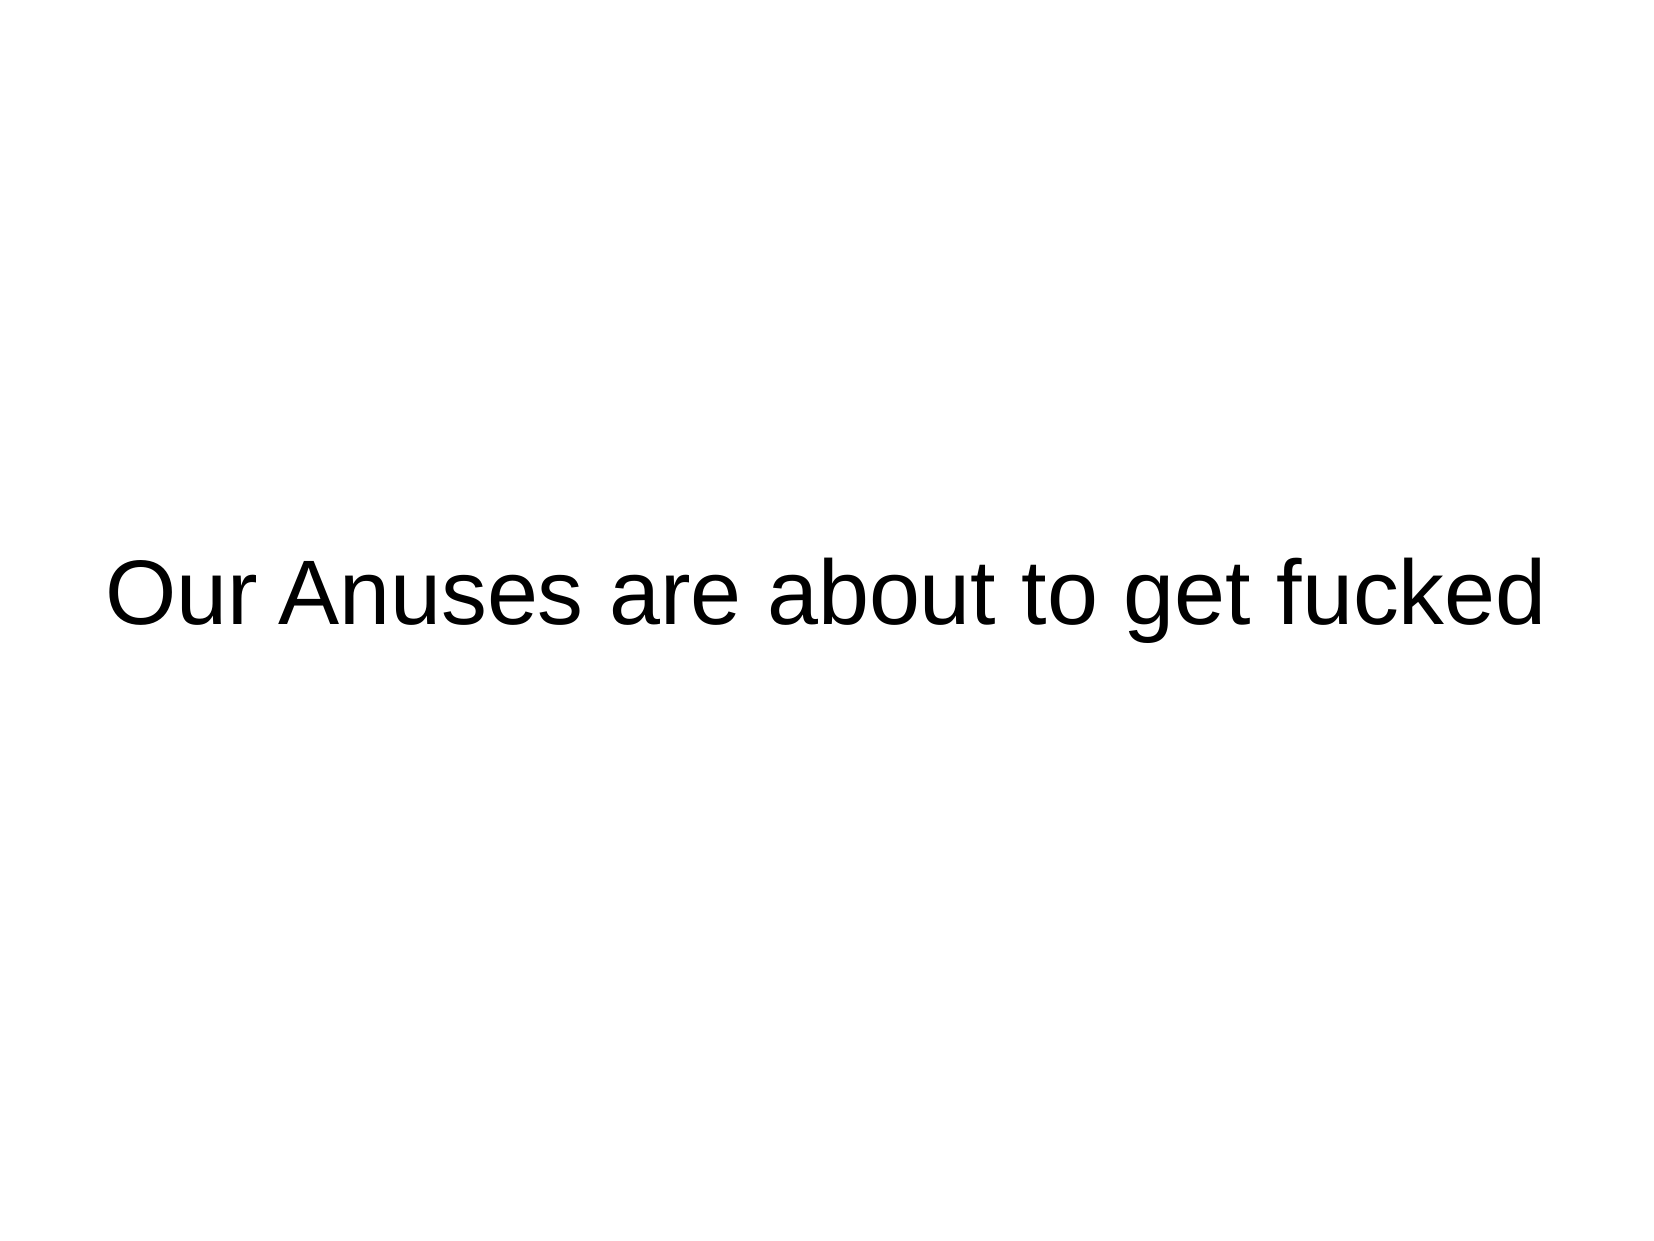

# Our Anuses are about to get fucked